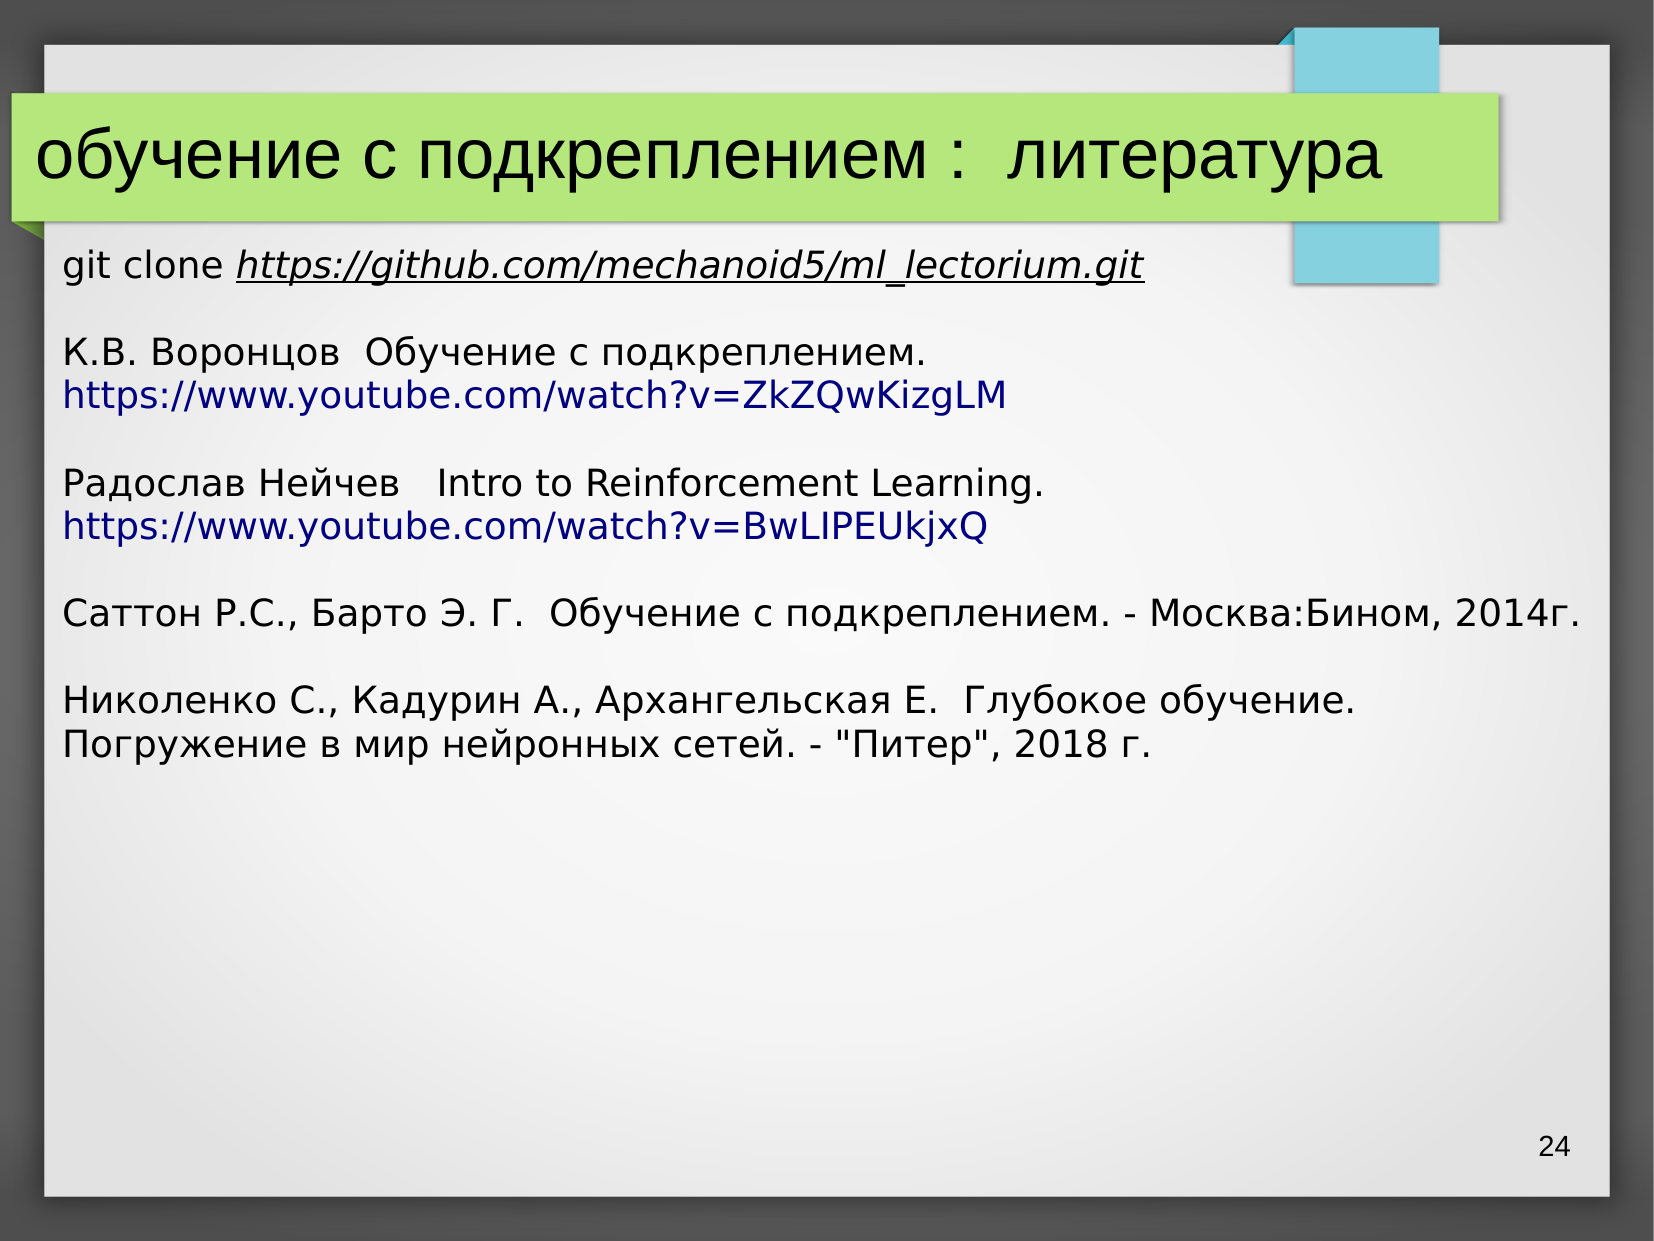

# обучение с подкреплением : литература
git clone https://github.com/mechanoid5/ml_lectorium.git
К.В. Воронцов Обучение с подкреплением.
https://www.youtube.com/watch?v=ZkZQwKizgLM
Радослав Нейчев Intro to Reinforcement Learning.
https://www.youtube.com/watch?v=BwLIPEUkjxQ
Саттон Р.С., Барто Э. Г. Обучение с подкреплением. - Москва:Бином, 2014г.
Николенко С., Кадурин А., Архангельская Е. Глубокое обучение. Погружение в мир нейронных сетей. - "Питер", 2018 г.
24